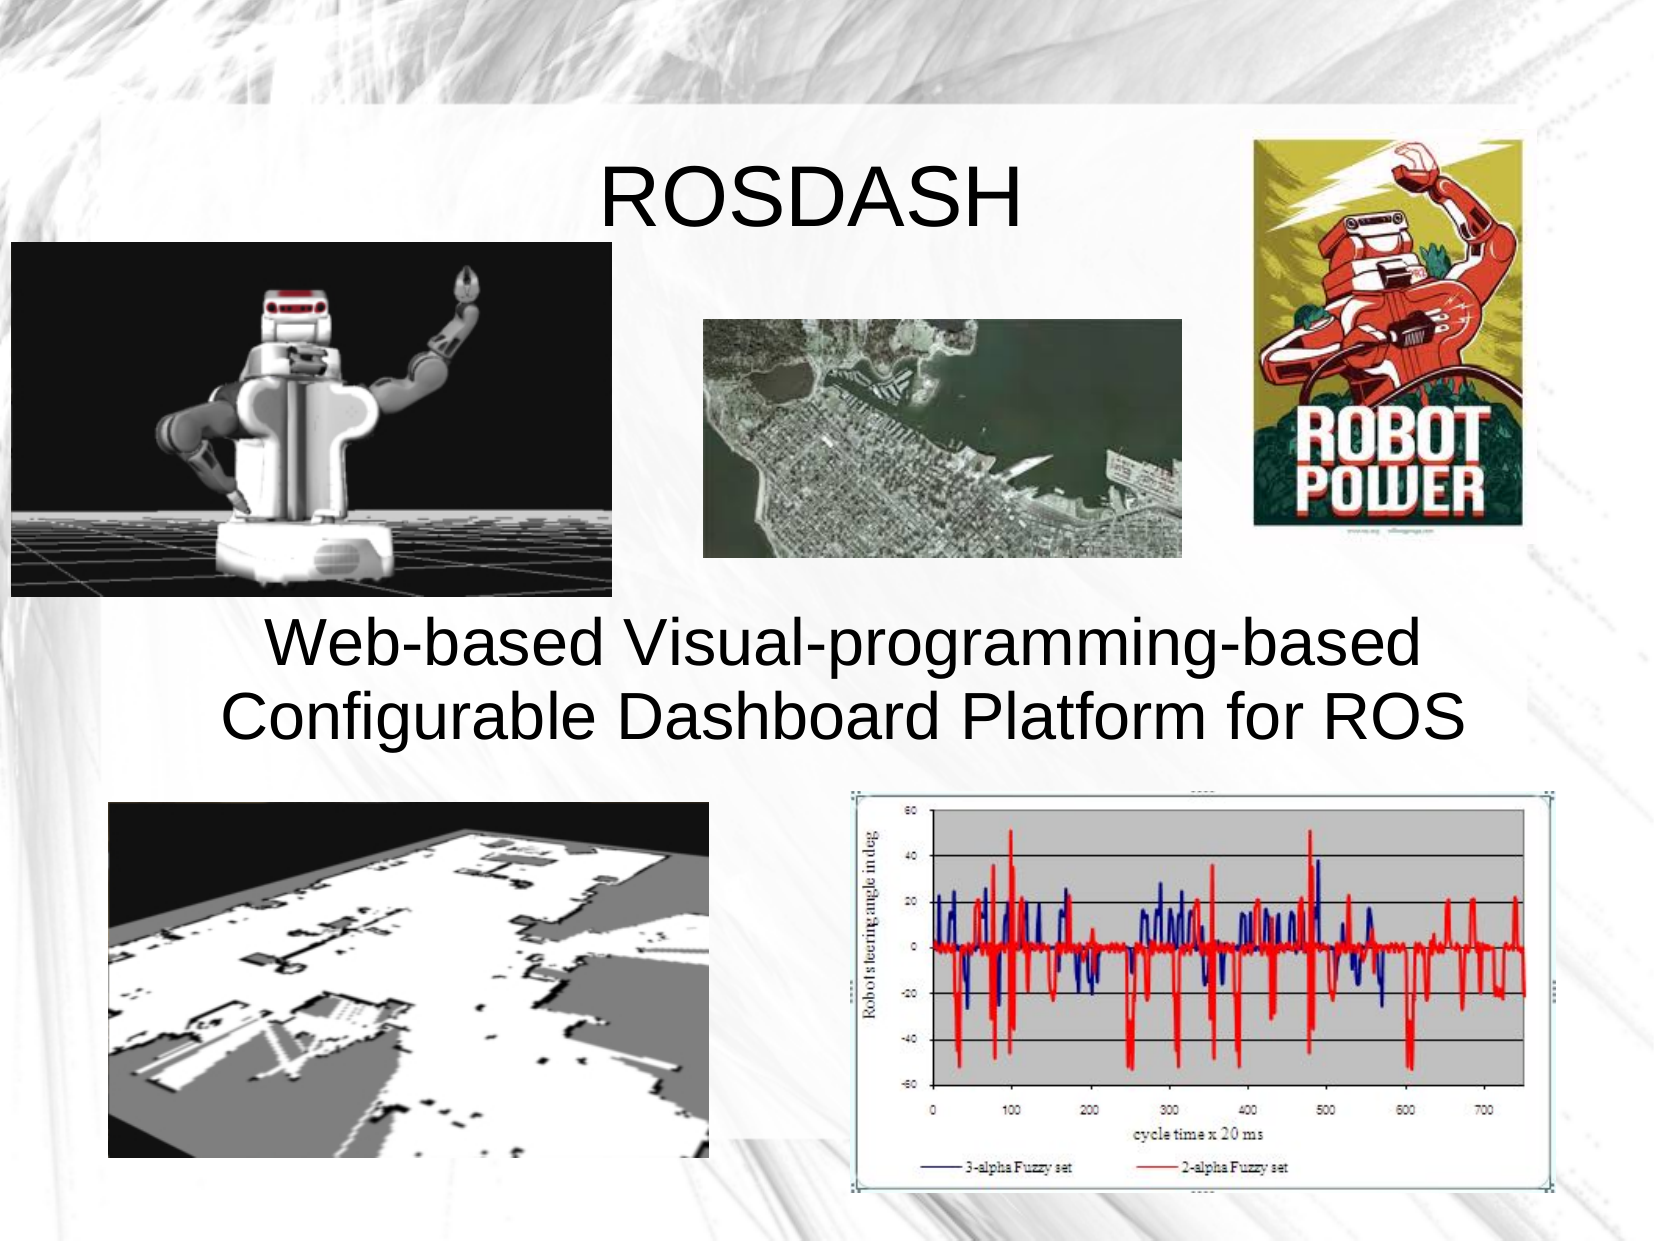

# ROSDASH
Web-based Visual-programming-based Configurable Dashboard Platform for ROS